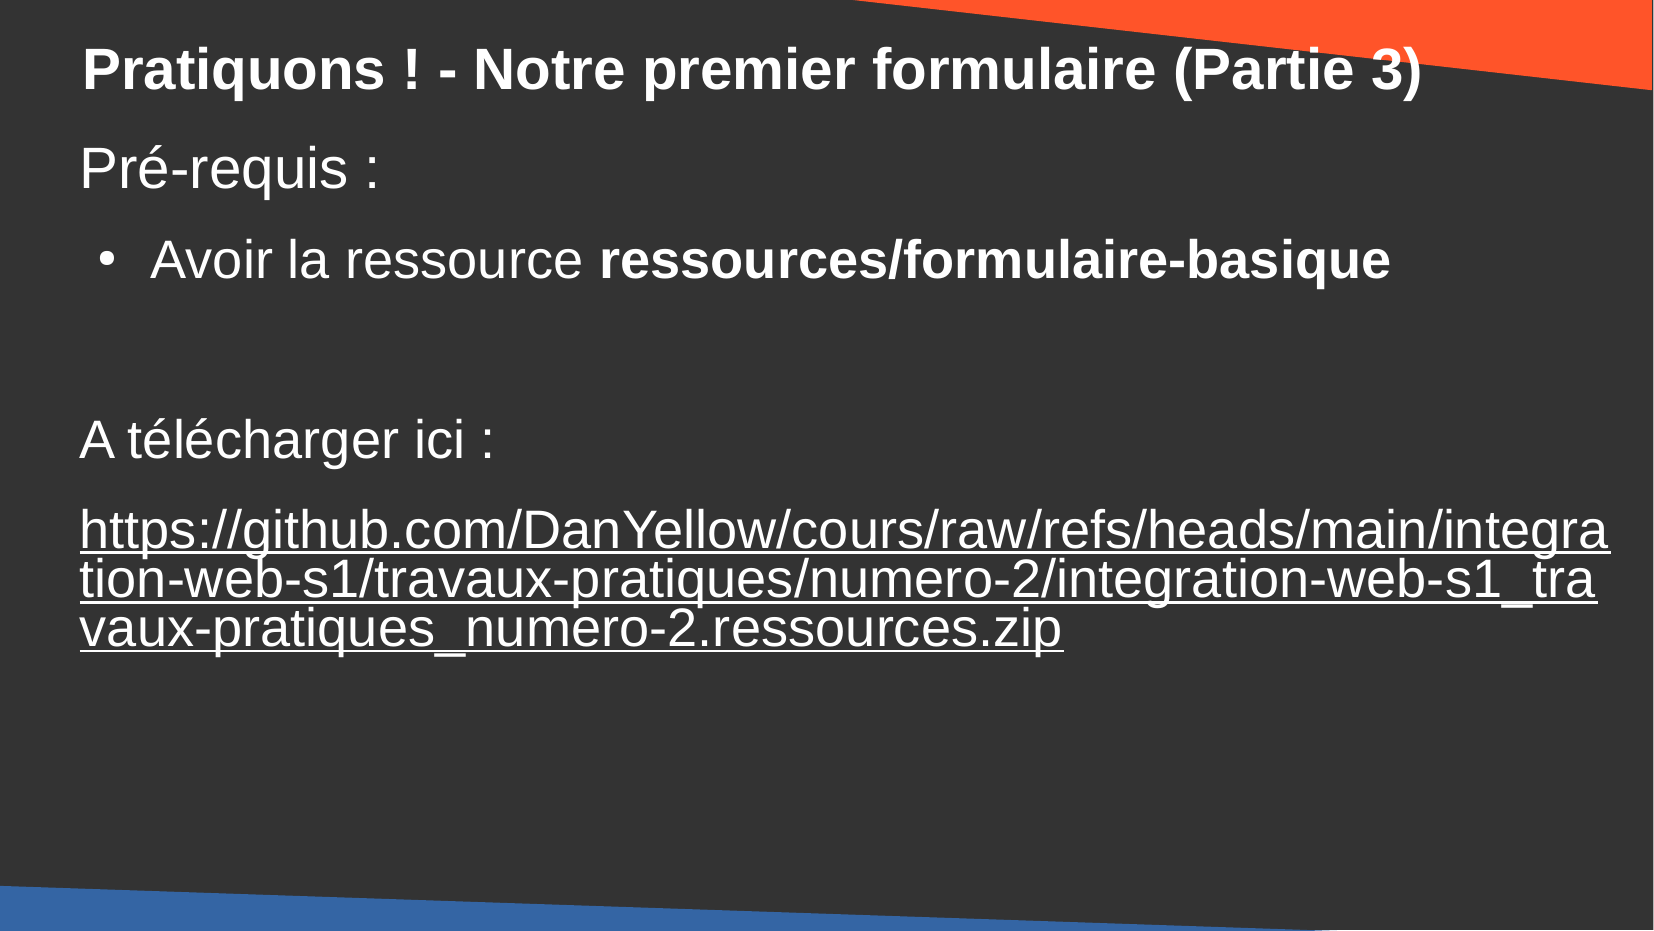

# Pratiquons ! - Notre premier formulaire (Partie 3)
Pré-requis :
Avoir la ressource ressources/formulaire-basique
A télécharger ici :
https://github.com/DanYellow/cours/raw/refs/heads/main/integration-web-s1/travaux-pratiques/numero-2/integration-web-s1_travaux-pratiques_numero-2.ressources.zip